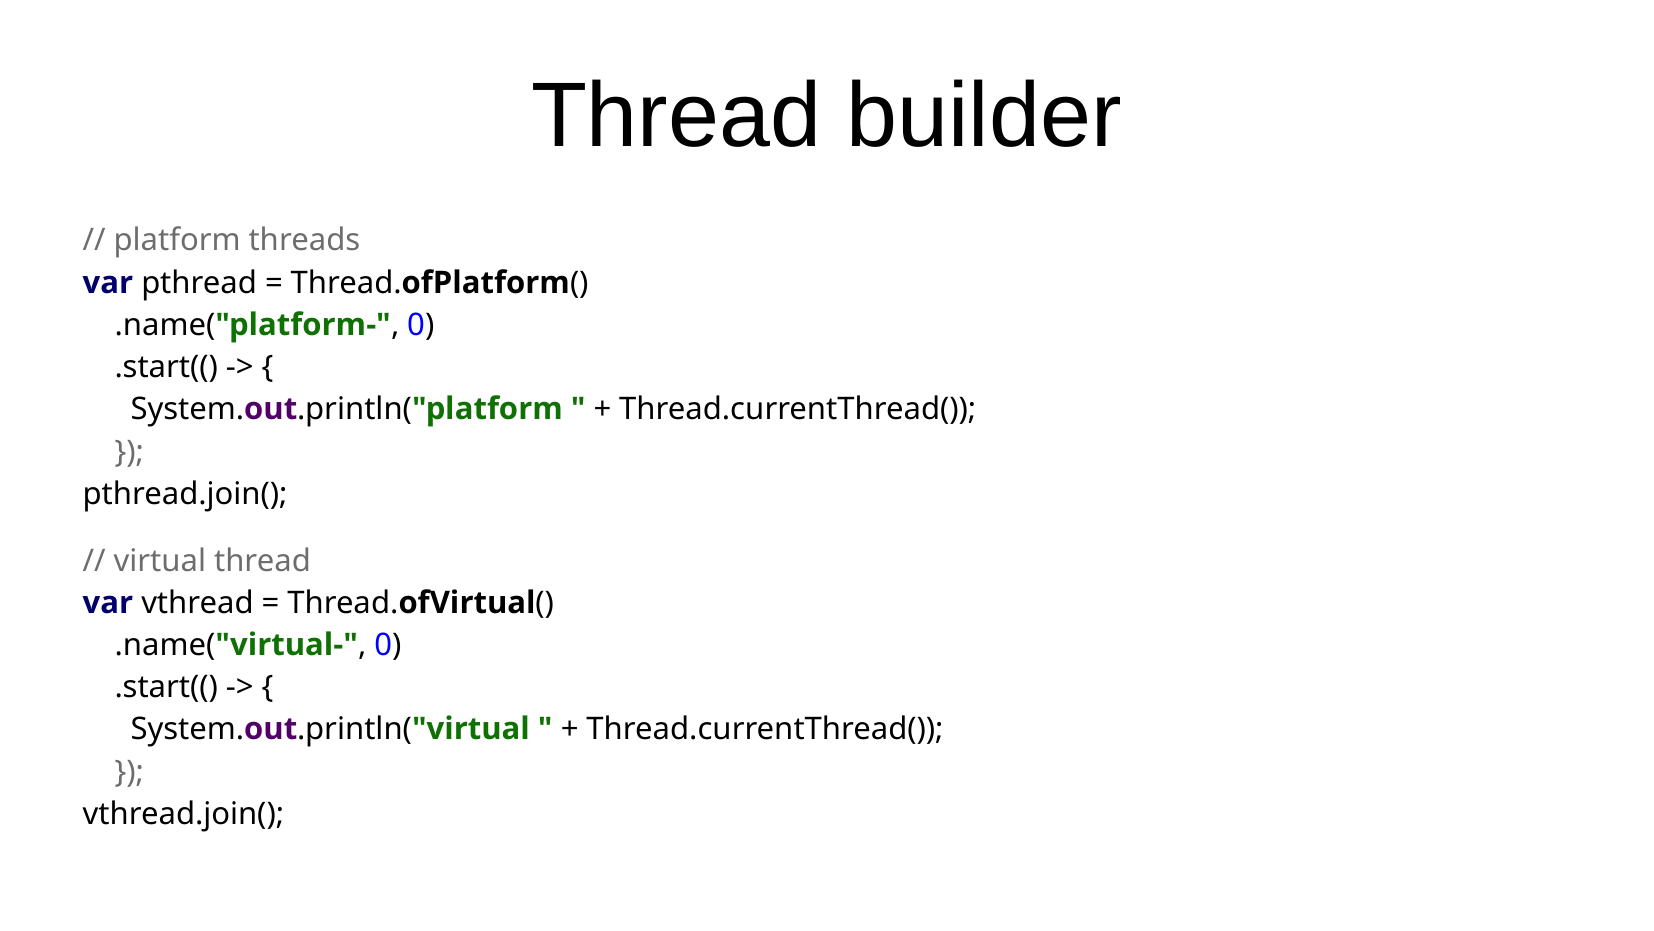

# Thread builder
// platform threads
var pthread = Thread.ofPlatform()
 .name("platform-", 0)
 .start(() -> {
 System.out.println("platform " + Thread.currentThread());
 });
pthread.join();
// virtual thread
var vthread = Thread.ofVirtual()
 .name("virtual-", 0)
 .start(() -> {
 System.out.println("virtual " + Thread.currentThread());
 });
vthread.join();